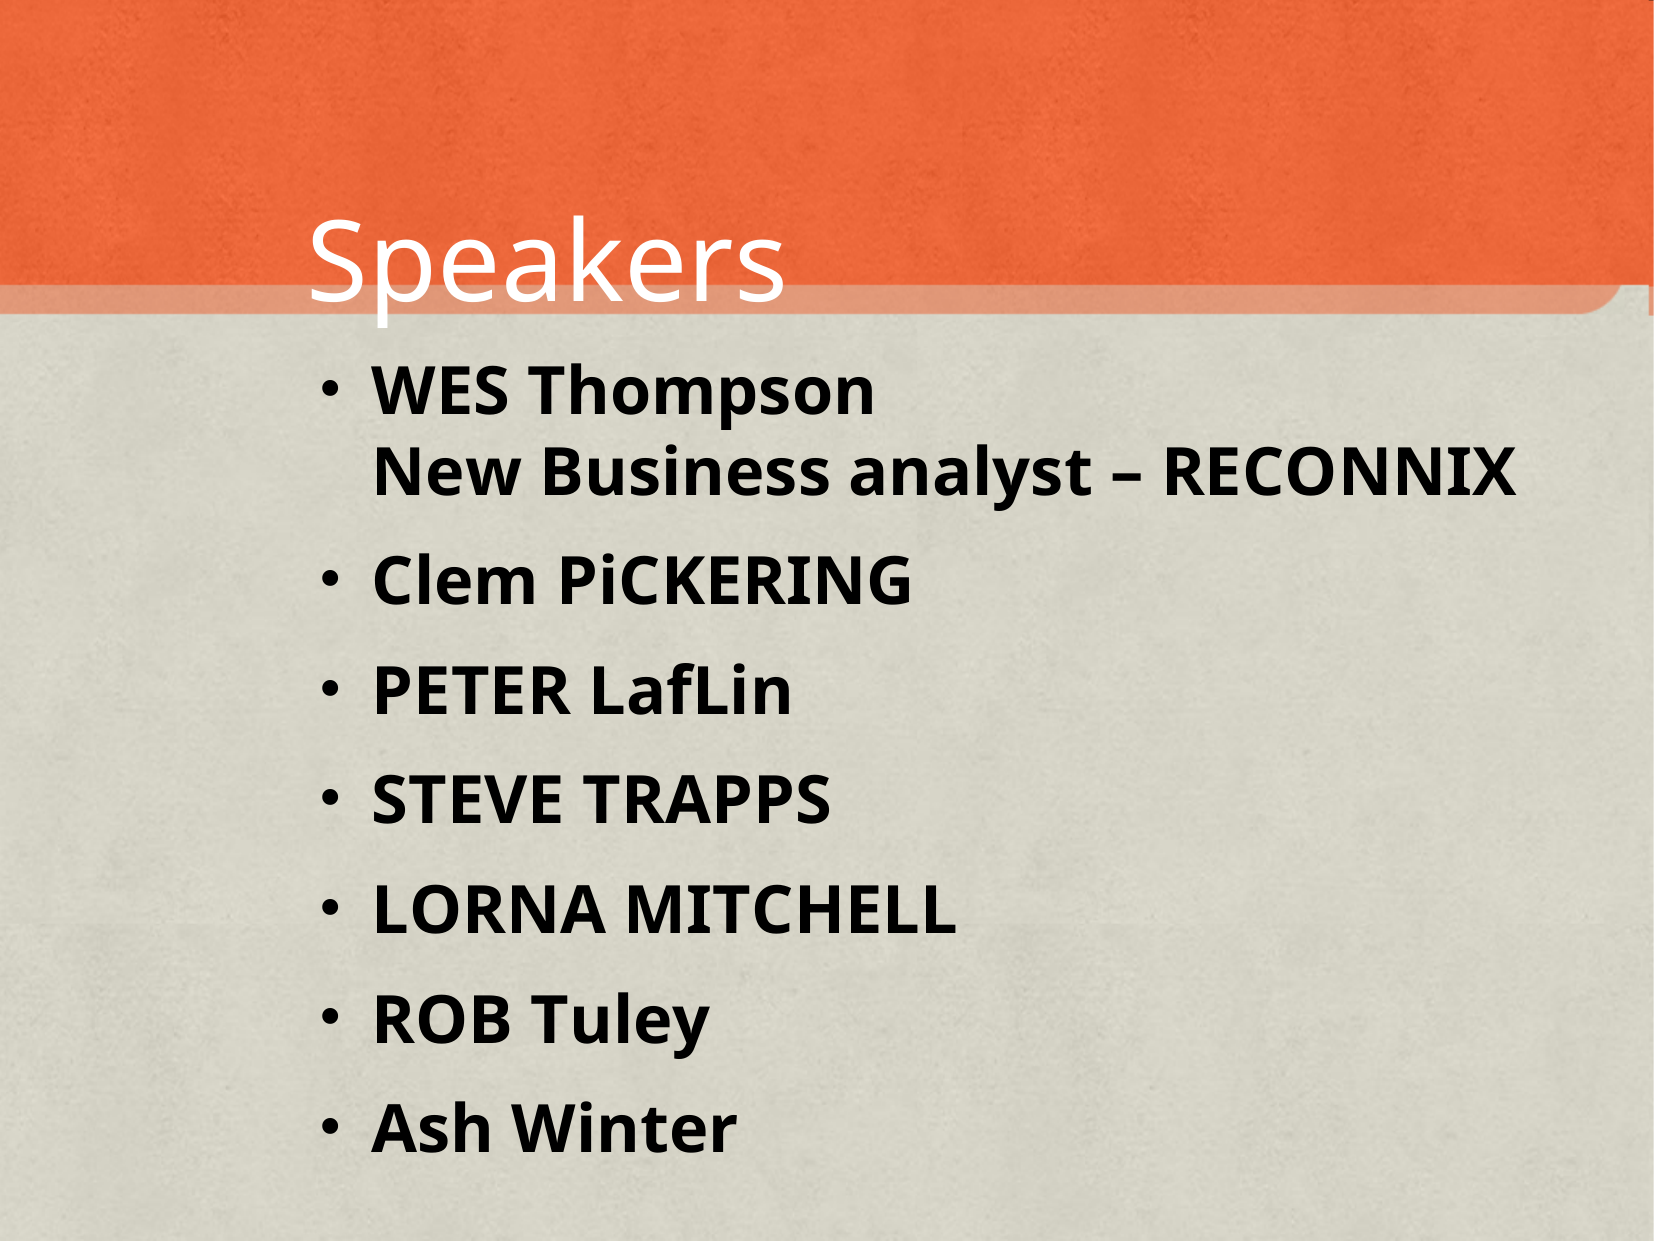

Speakers
WES Thompson
New Business analyst – RECONNIX
Clem PiCKERING
PETER LafLin
STEVE TRAPPS
LORNA MITCHELL
ROB Tuley
Ash Winter